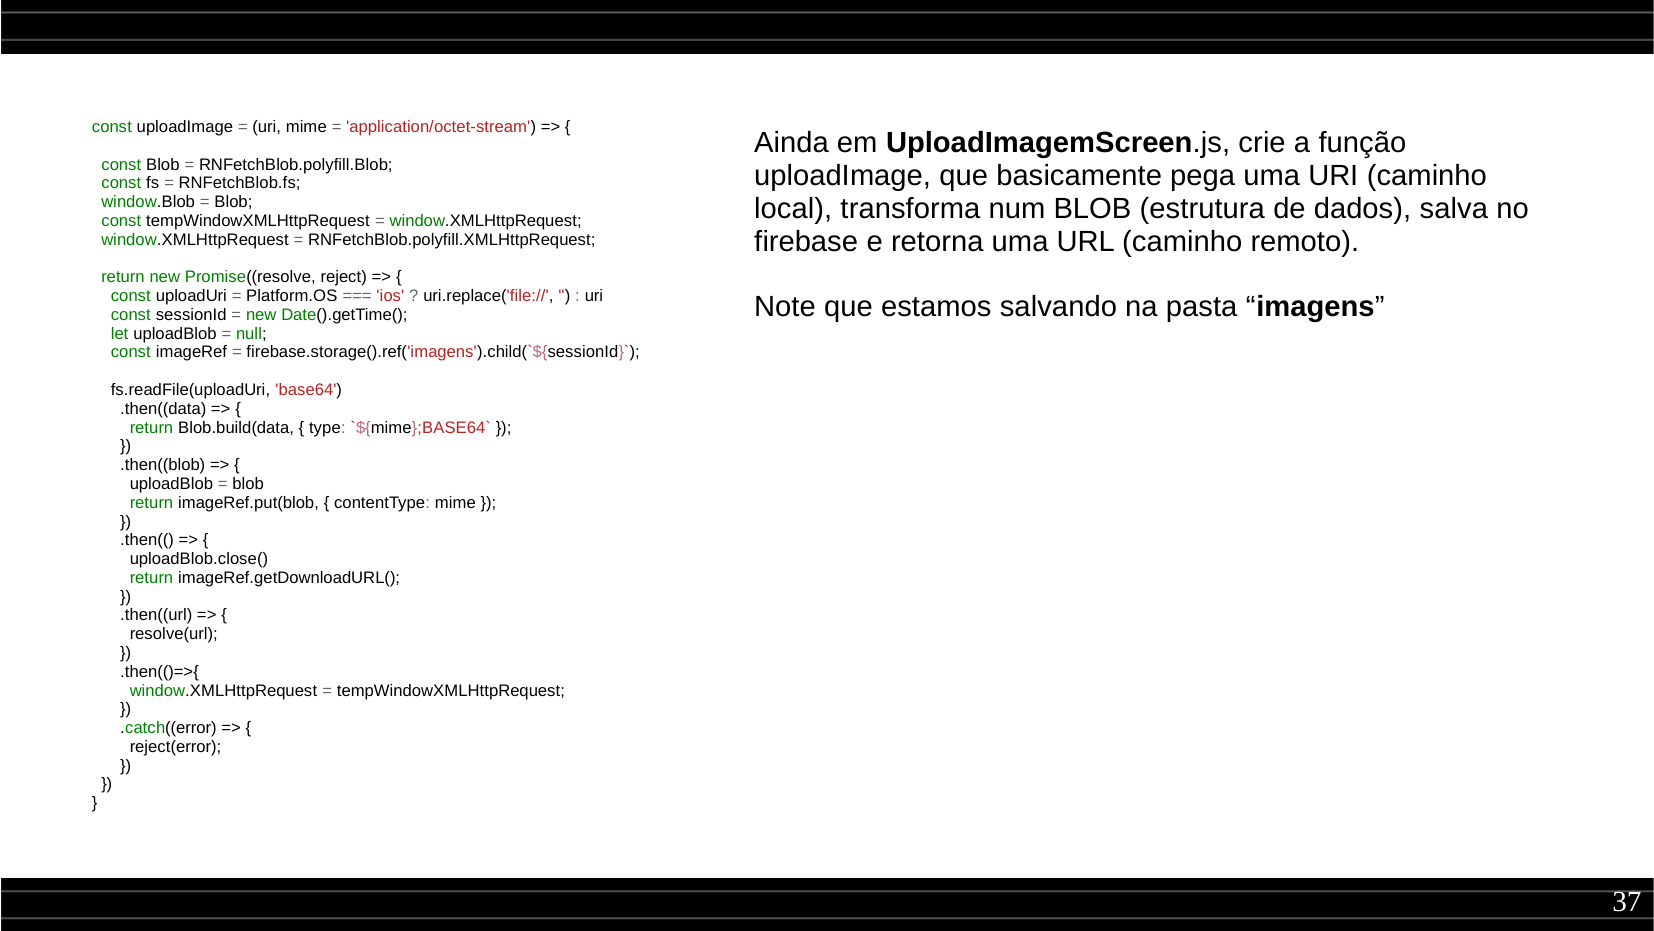

const uploadImage = (uri, mime = 'application/octet-stream') => {
 const Blob = RNFetchBlob.polyfill.Blob;
 const fs = RNFetchBlob.fs;
 window.Blob = Blob;
 const tempWindowXMLHttpRequest = window.XMLHttpRequest;
 window.XMLHttpRequest = RNFetchBlob.polyfill.XMLHttpRequest;
 return new Promise((resolve, reject) => {
 const uploadUri = Platform.OS === 'ios' ? uri.replace('file://', '') : uri
 const sessionId = new Date().getTime();
 let uploadBlob = null;
 const imageRef = firebase.storage().ref('imagens').child(`${sessionId}`);
 fs.readFile(uploadUri, 'base64')
 .then((data) => {
 return Blob.build(data, { type: `${mime};BASE64` });
 })
 .then((blob) => {
 uploadBlob = blob
 return imageRef.put(blob, { contentType: mime });
 })
 .then(() => {
 uploadBlob.close()
 return imageRef.getDownloadURL();
 })
 .then((url) => {
 resolve(url);
 })
 .then(()=>{
 window.XMLHttpRequest = tempWindowXMLHttpRequest;
 })
 .catch((error) => {
 reject(error);
 })
 })
}
Ainda em UploadImagemScreen.js, crie a função uploadImage, que basicamente pega uma URI (caminho local), transforma num BLOB (estrutura de dados), salva no firebase e retorna uma URL (caminho remoto).
Note que estamos salvando na pasta “imagens”